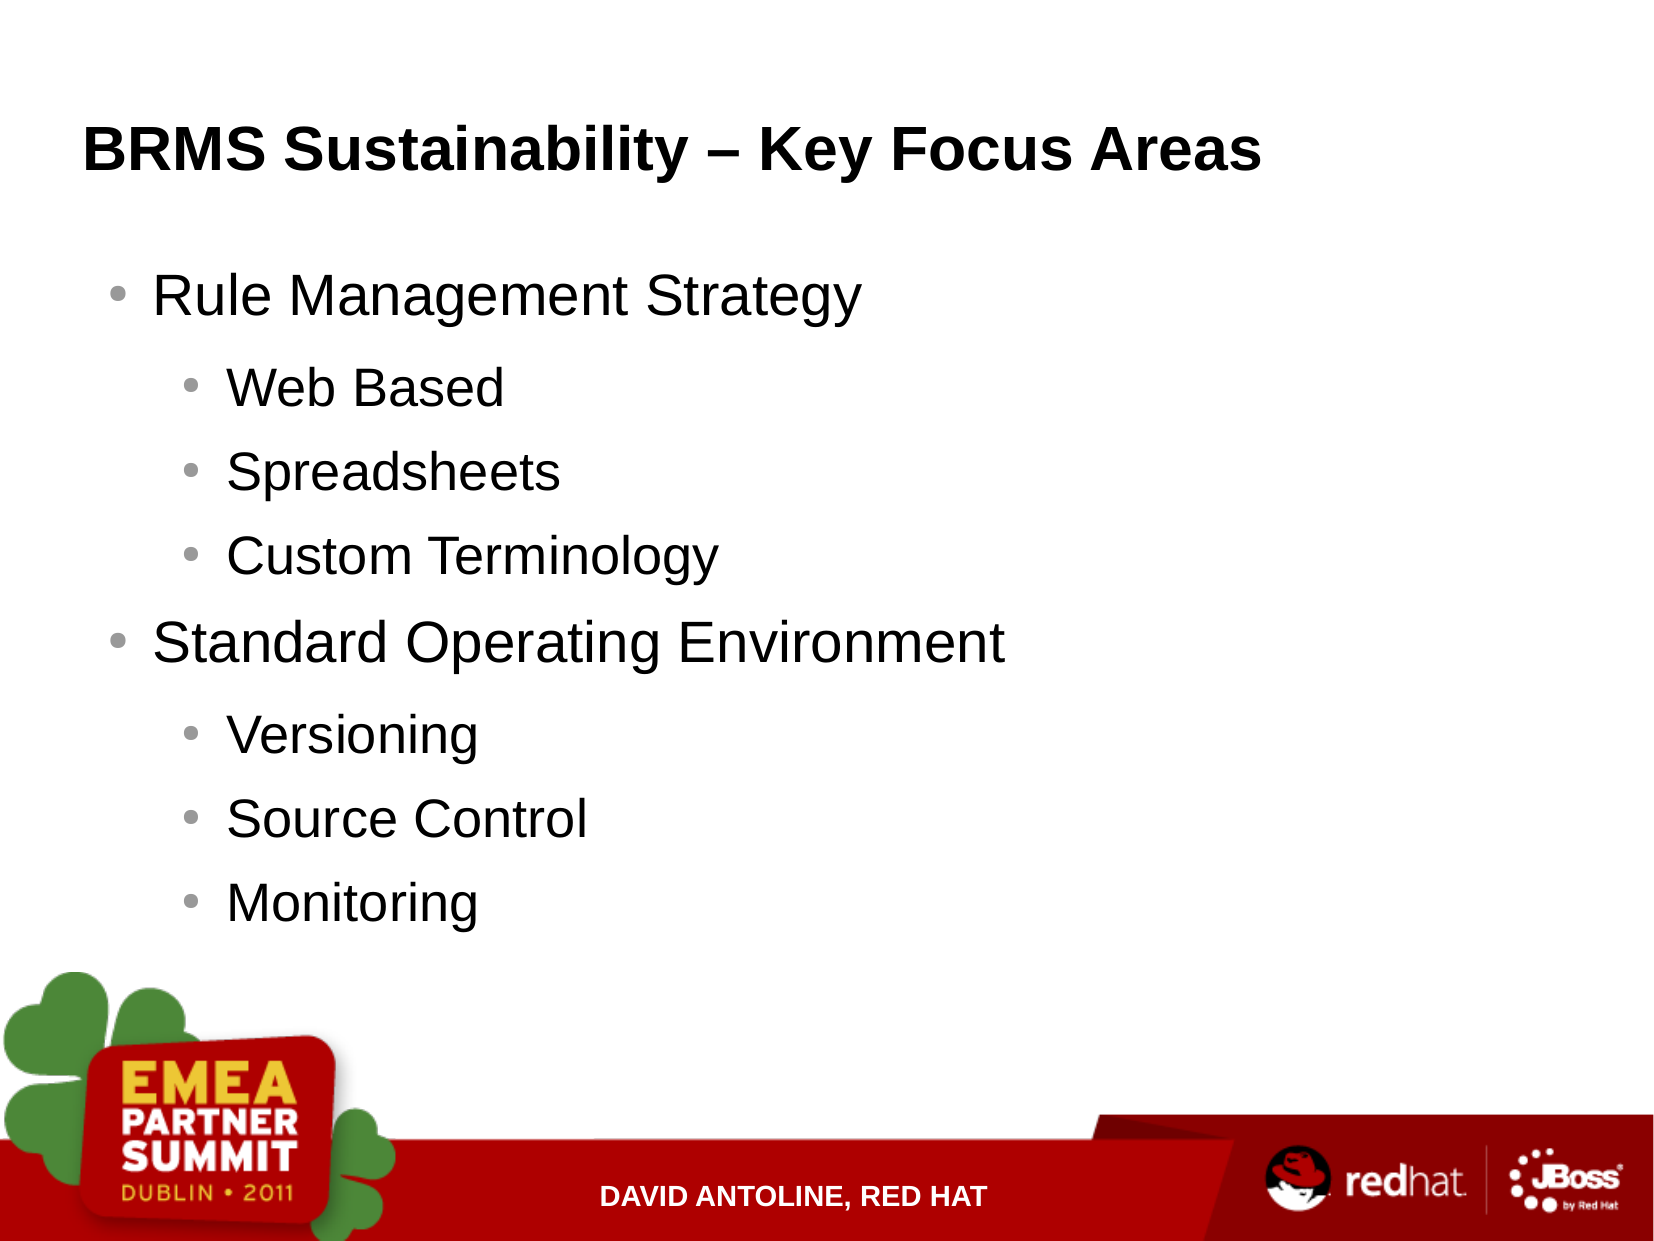

# BRMS Sustainability – Key Focus Areas
Rule Management Strategy
Web Based
Spreadsheets
Custom Terminology
Standard Operating Environment
Versioning
Source Control
Monitoring